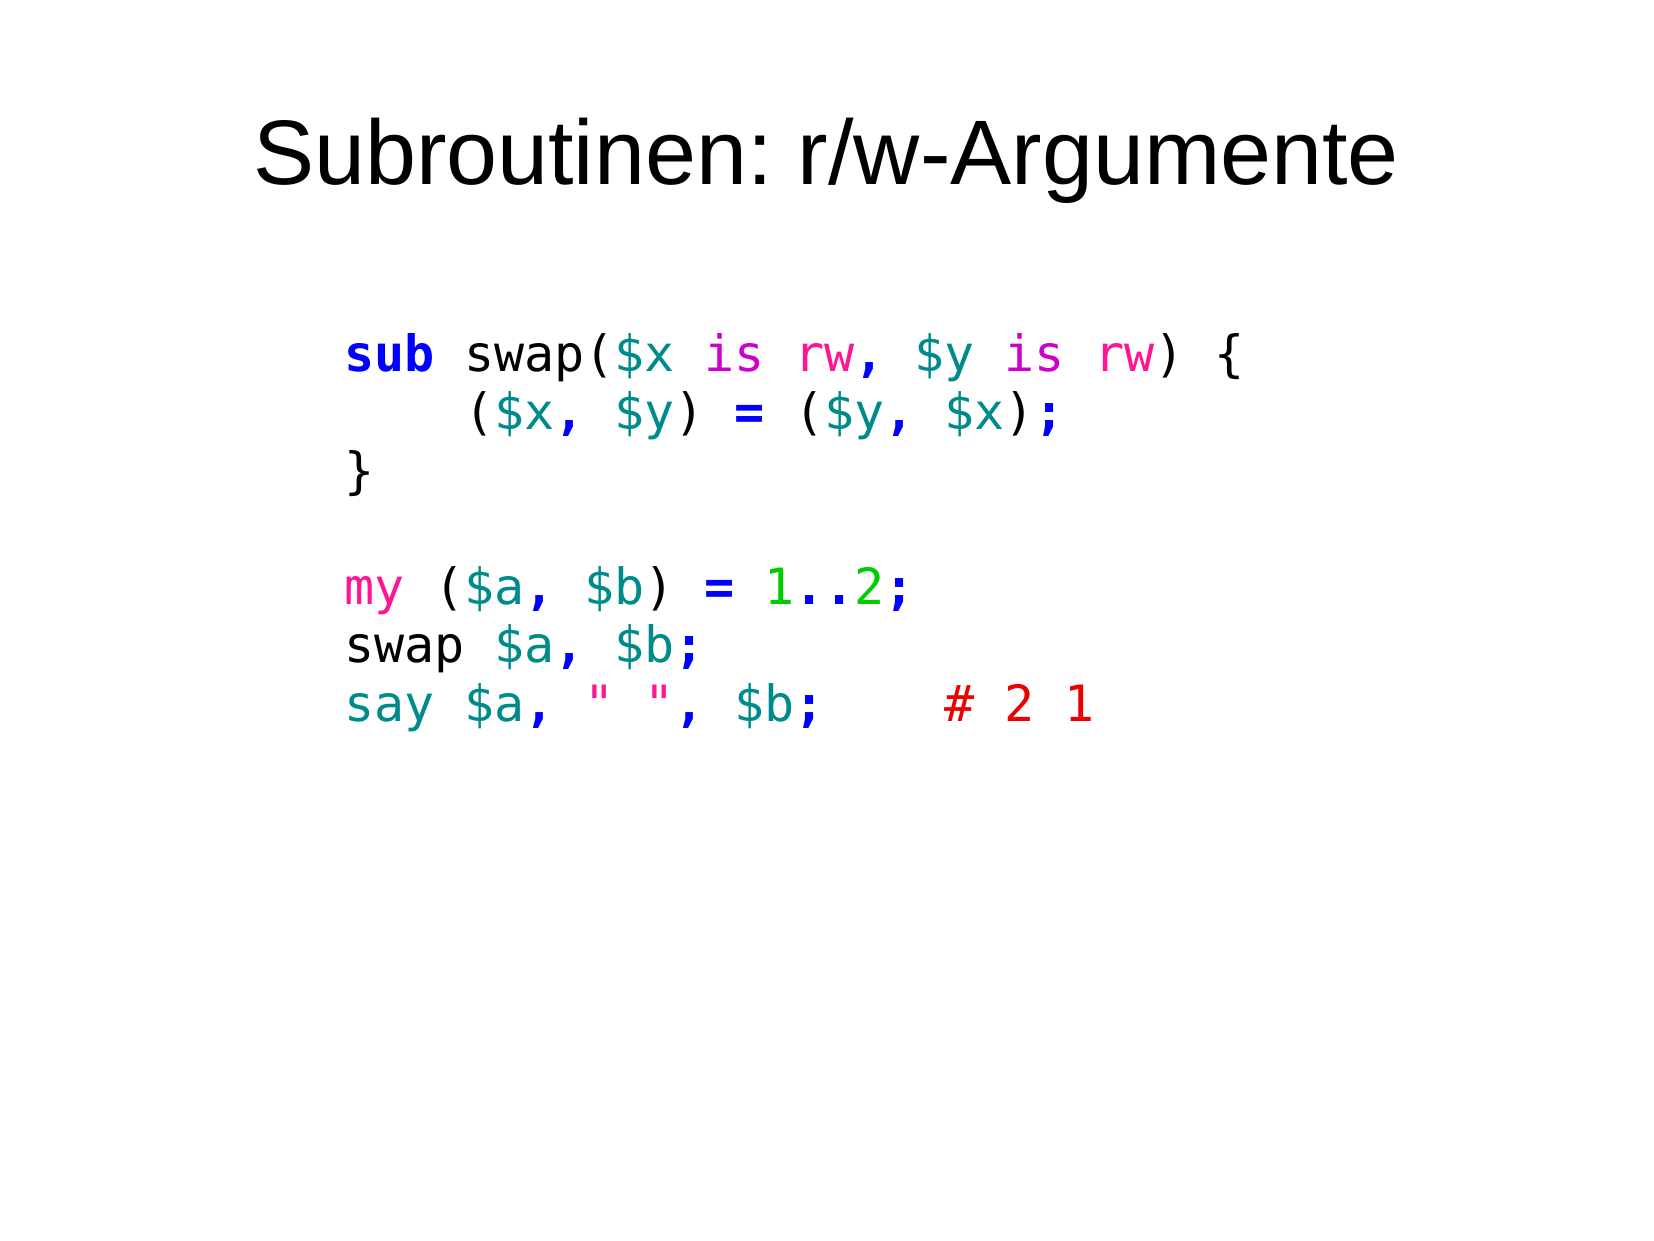

# Subroutinen: r/w-Argumente
sub swap($x is rw, $y is rw) {
 ($x, $y) = ($y, $x);
}
my ($a, $b) = 1..2;
swap $a, $b;
say $a, " ", $b; # 2 1